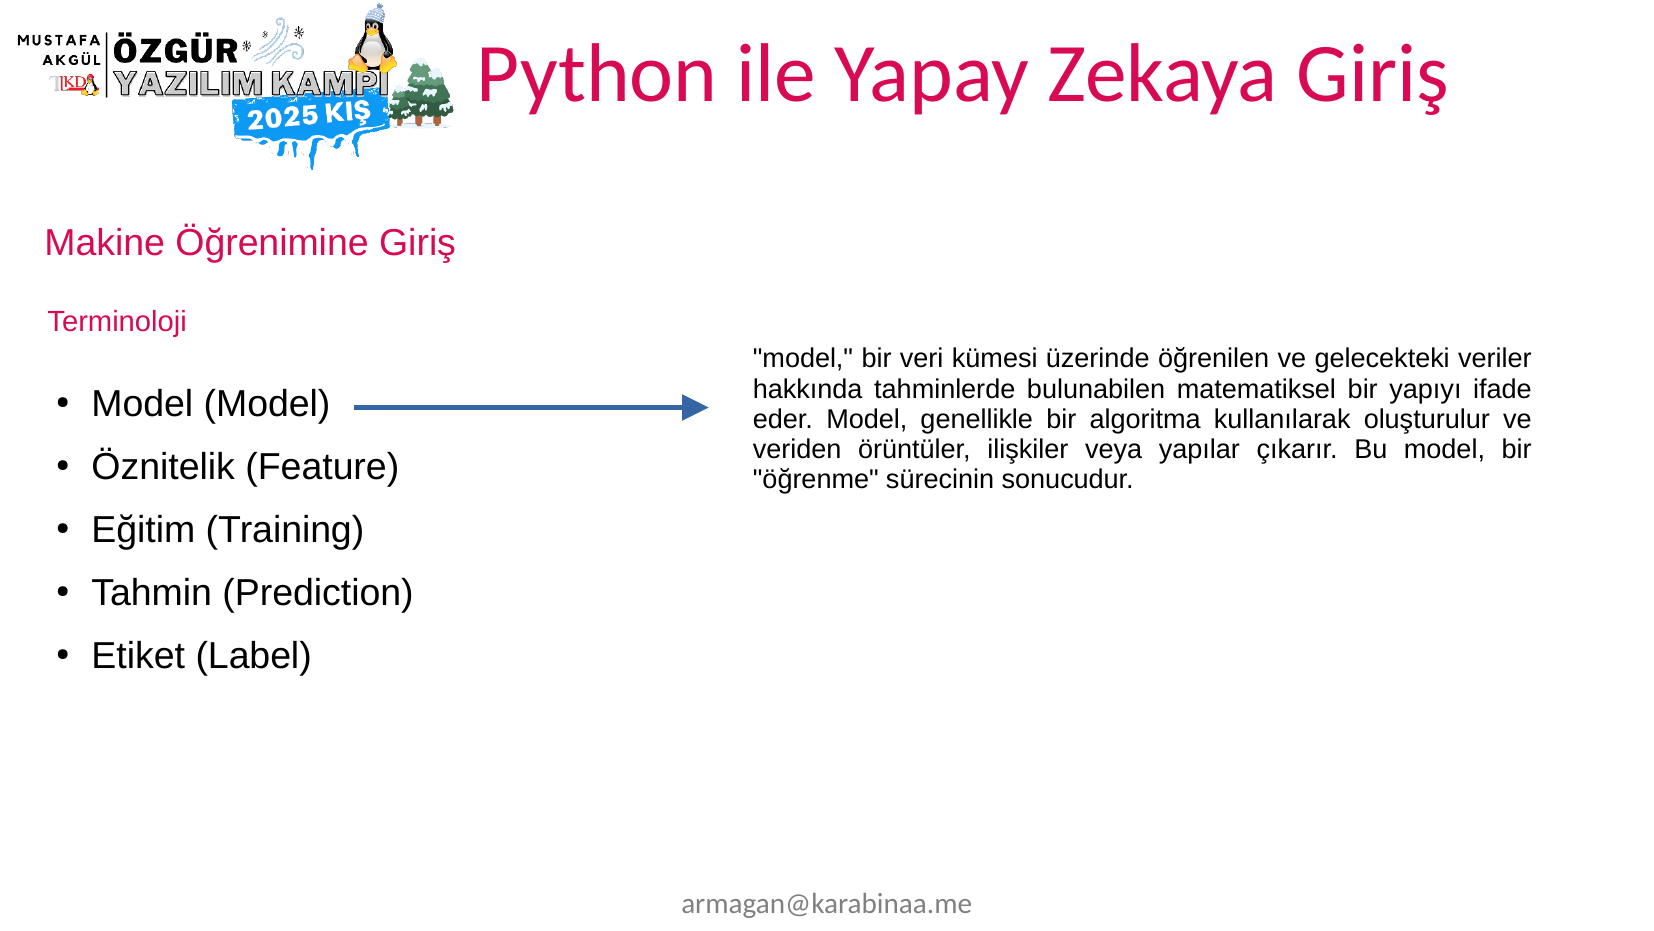

Python ile Yapay Zekaya Giriş
Makine Öğrenimine Giriş
Terminoloji
"model," bir veri kümesi üzerinde öğrenilen ve gelecekteki veriler hakkında tahminlerde bulunabilen matematiksel bir yapıyı ifade eder. Model, genellikle bir algoritma kullanılarak oluşturulur ve veriden örüntüler, ilişkiler veya yapılar çıkarır. Bu model, bir "öğrenme" sürecinin sonucudur.
Model (Model)
Öznitelik (Feature)
Eğitim (Training)
Tahmin (Prediction)
Etiket (Label)
armagan@karabinaa.me